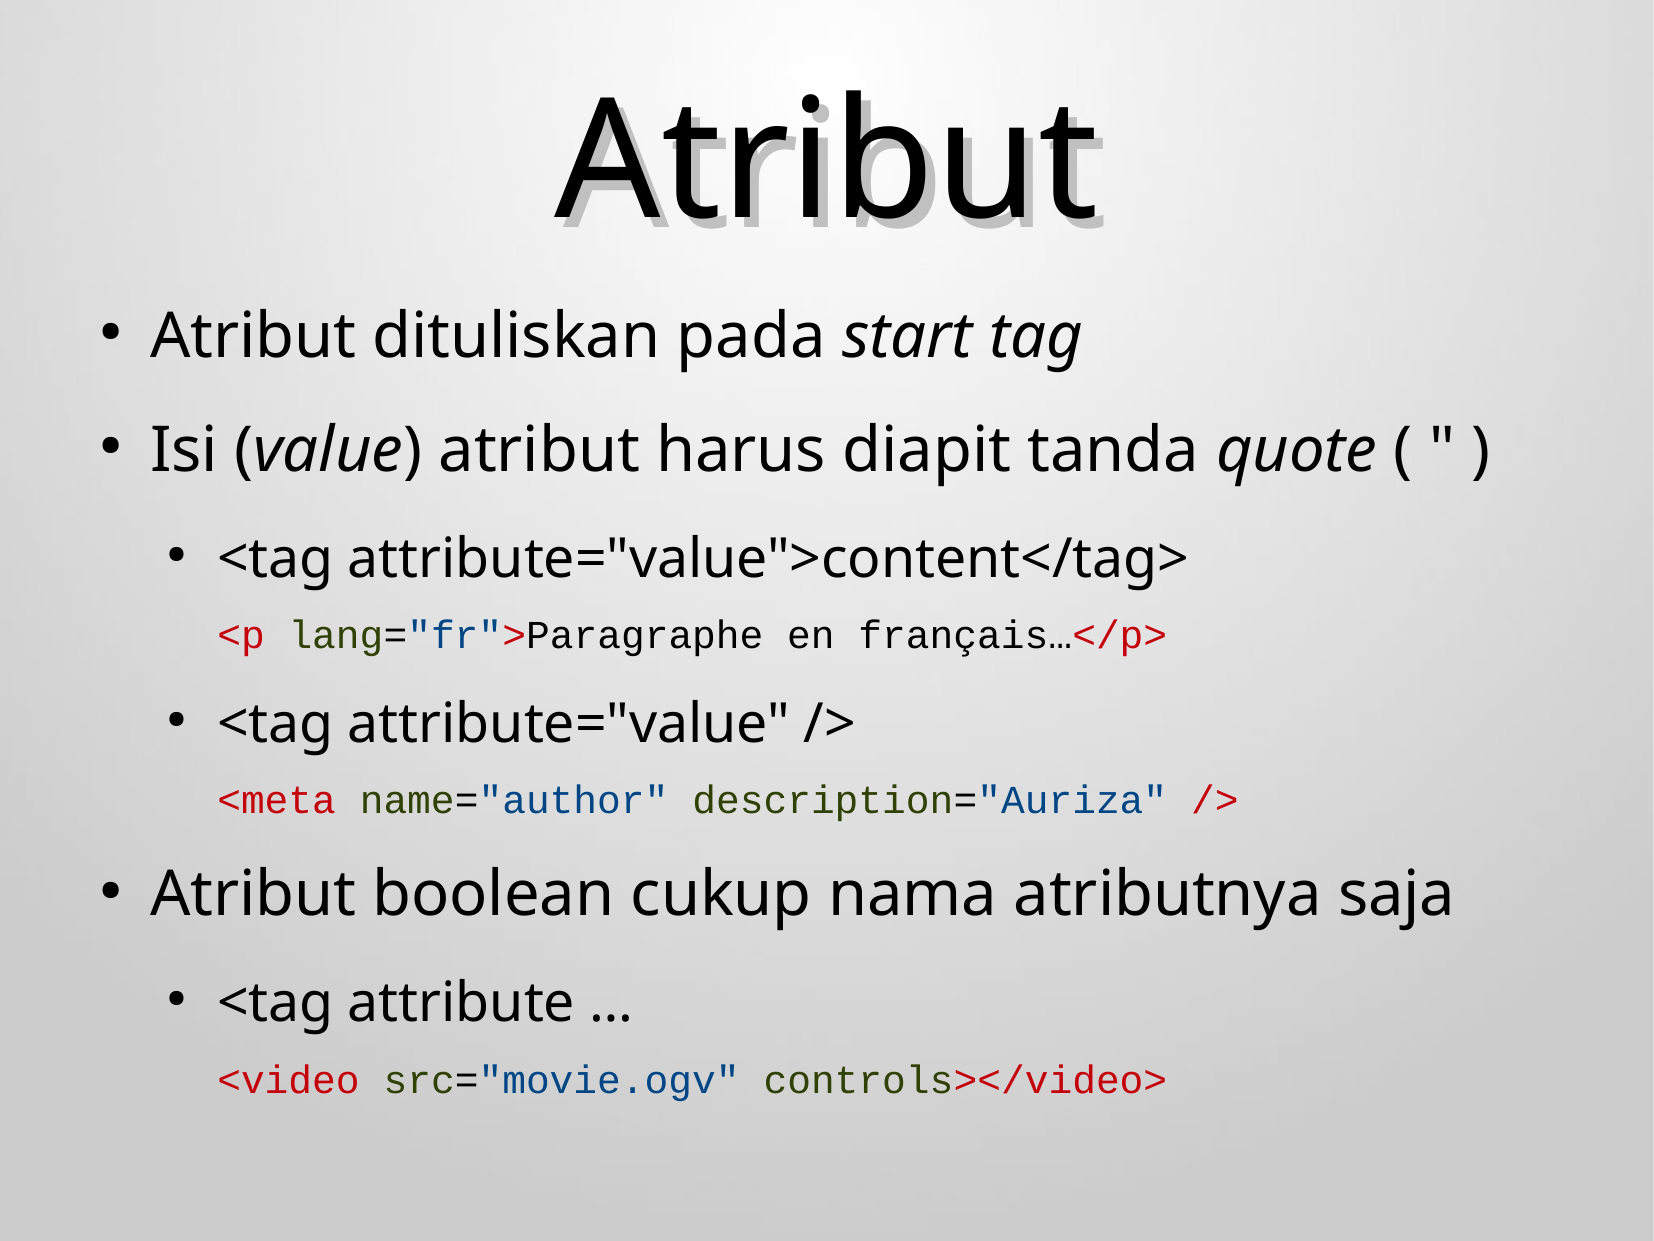

# Atribut
Atribut dituliskan pada start tag
Isi (value) atribut harus diapit tanda quote ( " )
<tag attribute="value">content</tag>
<p lang="fr">Paragraphe en français…</p>
<tag attribute="value" />
<meta name="author" description="Auriza" />
Atribut boolean cukup nama atributnya saja
<tag attribute …
<video src="movie.ogv" controls></video>